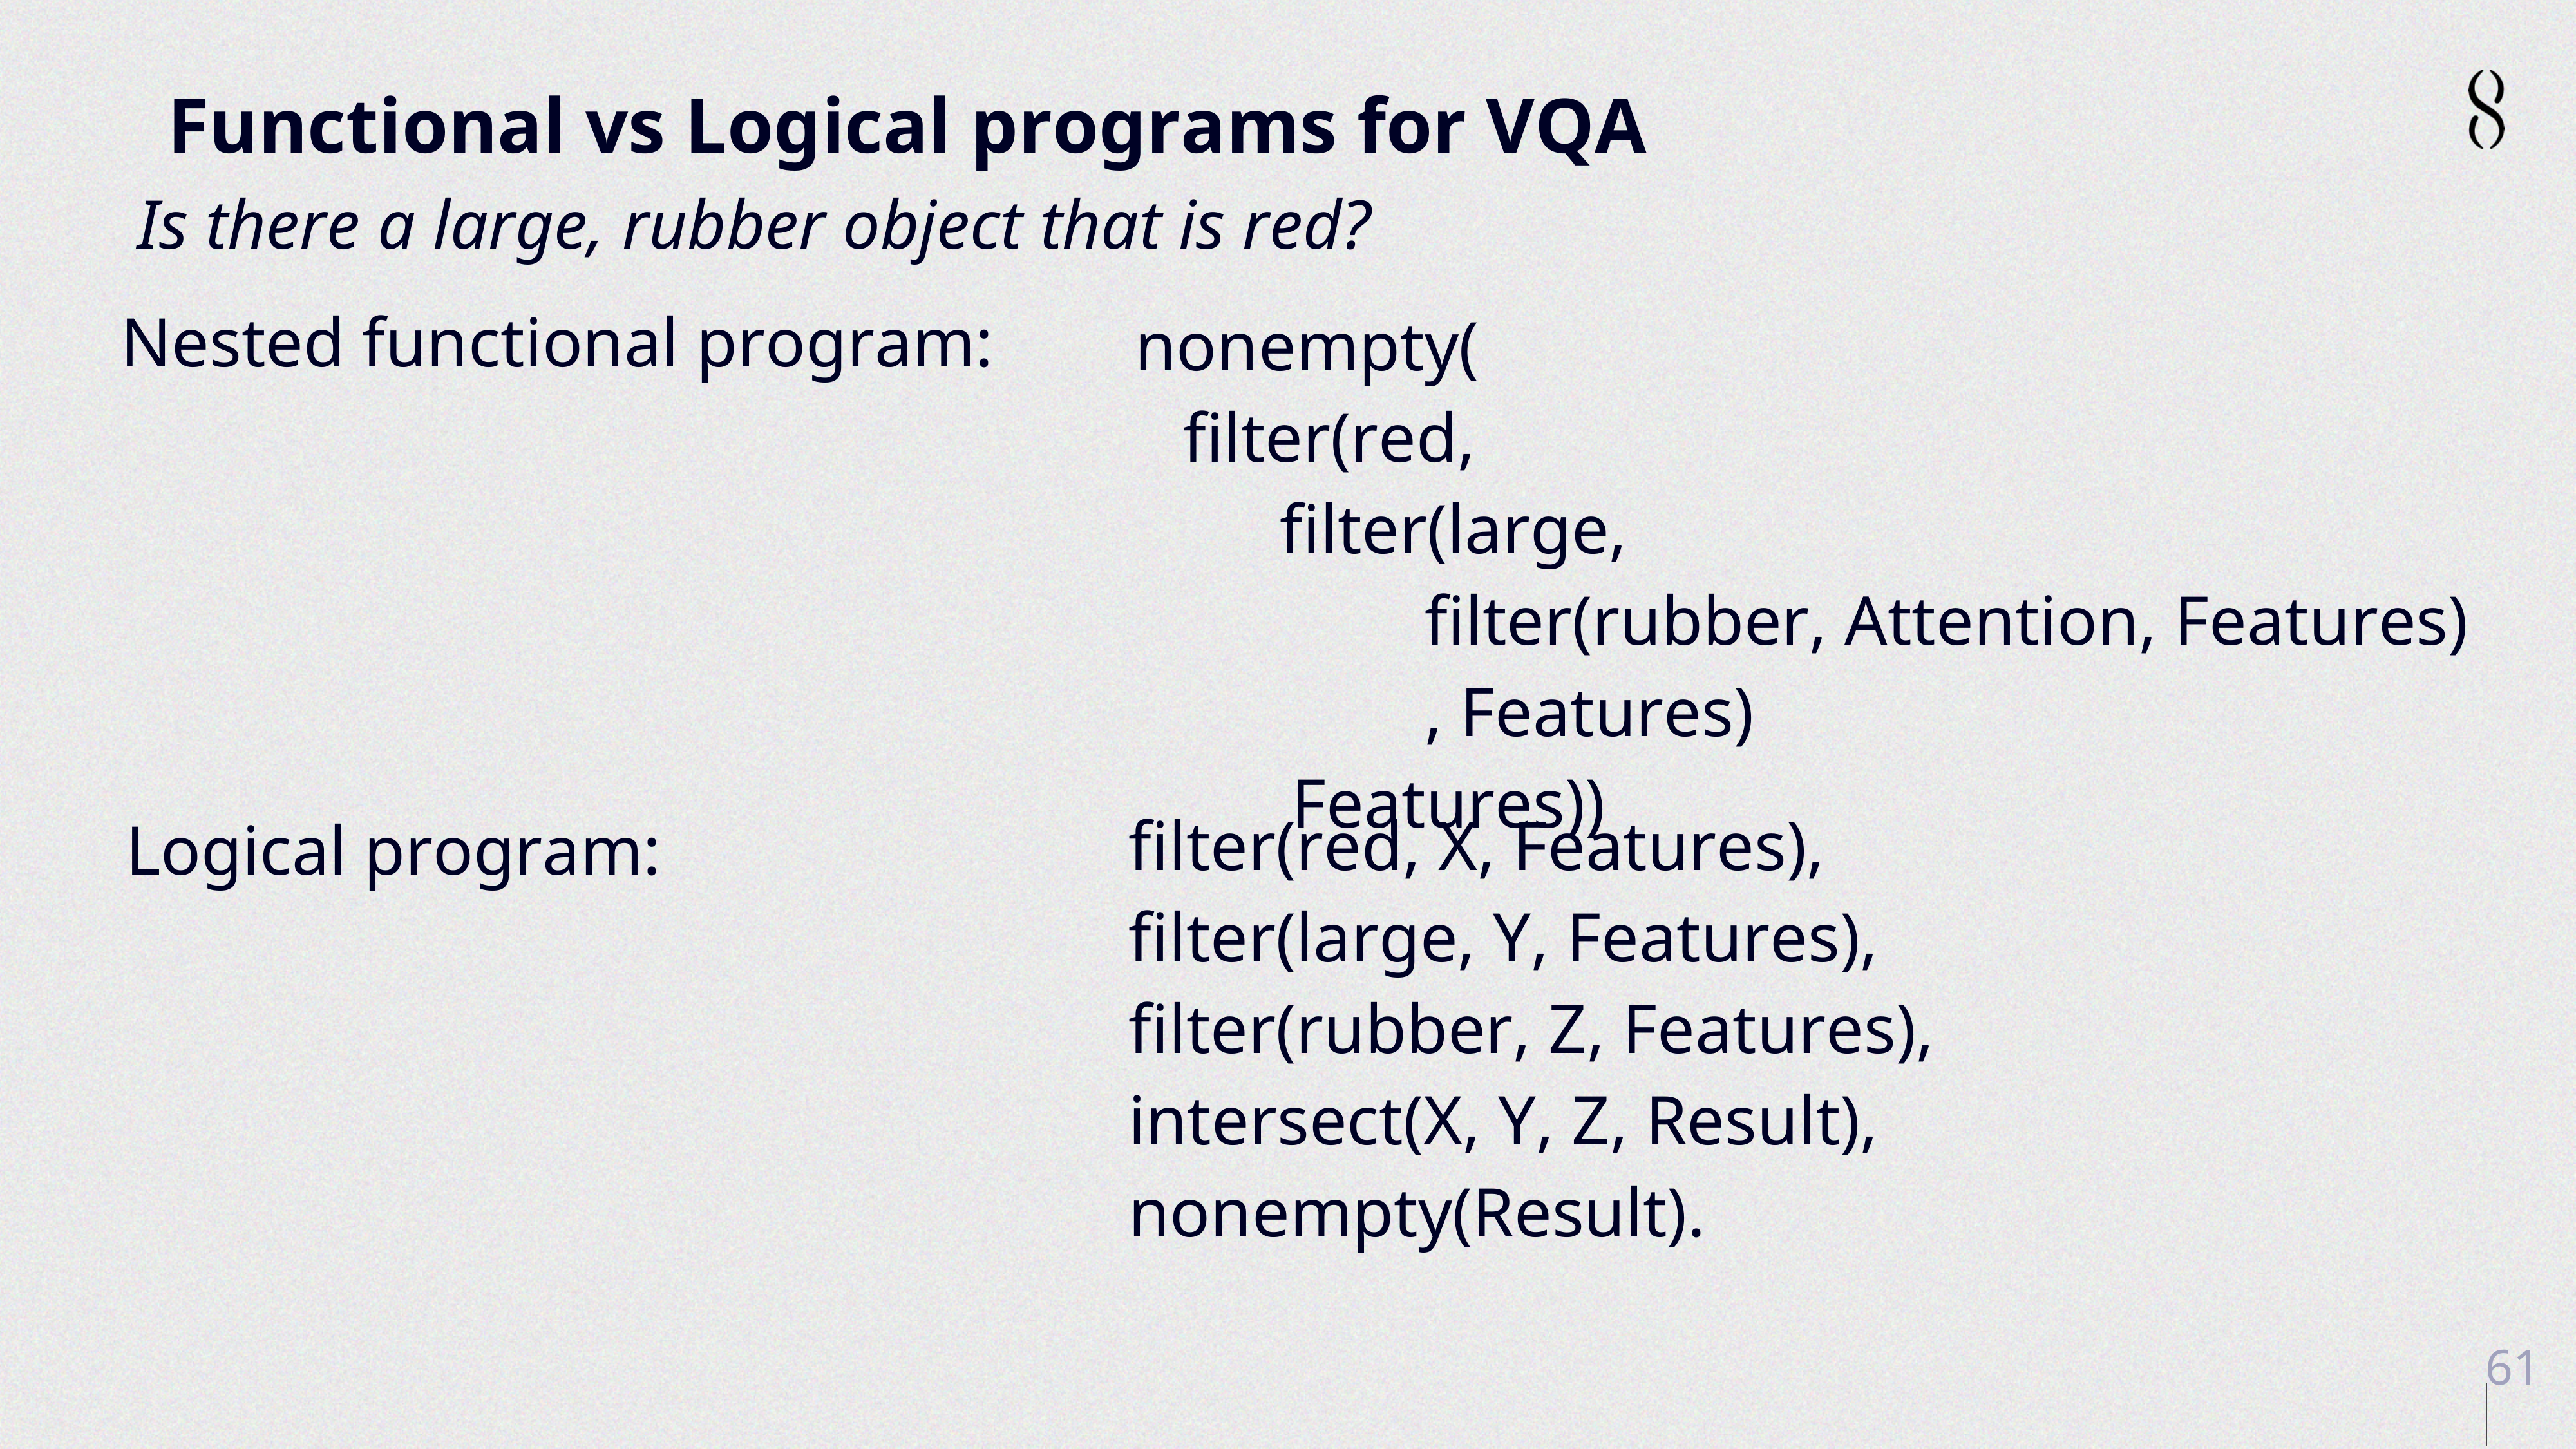

Functional vs Logical programs for VQA
Is there a large, rubber object that is red?
Nested functional program:
nonempty(
	filter(red,
			filter(large,
						filter(rubber, Attention, Features)
						, Features)
 Features))
filter(red, X, Features),
filter(large, Y, Features),
filter(rubber, Z, Features),
intersect(X, Y, Z, Result),
nonempty(Result).
Logical program:
 61